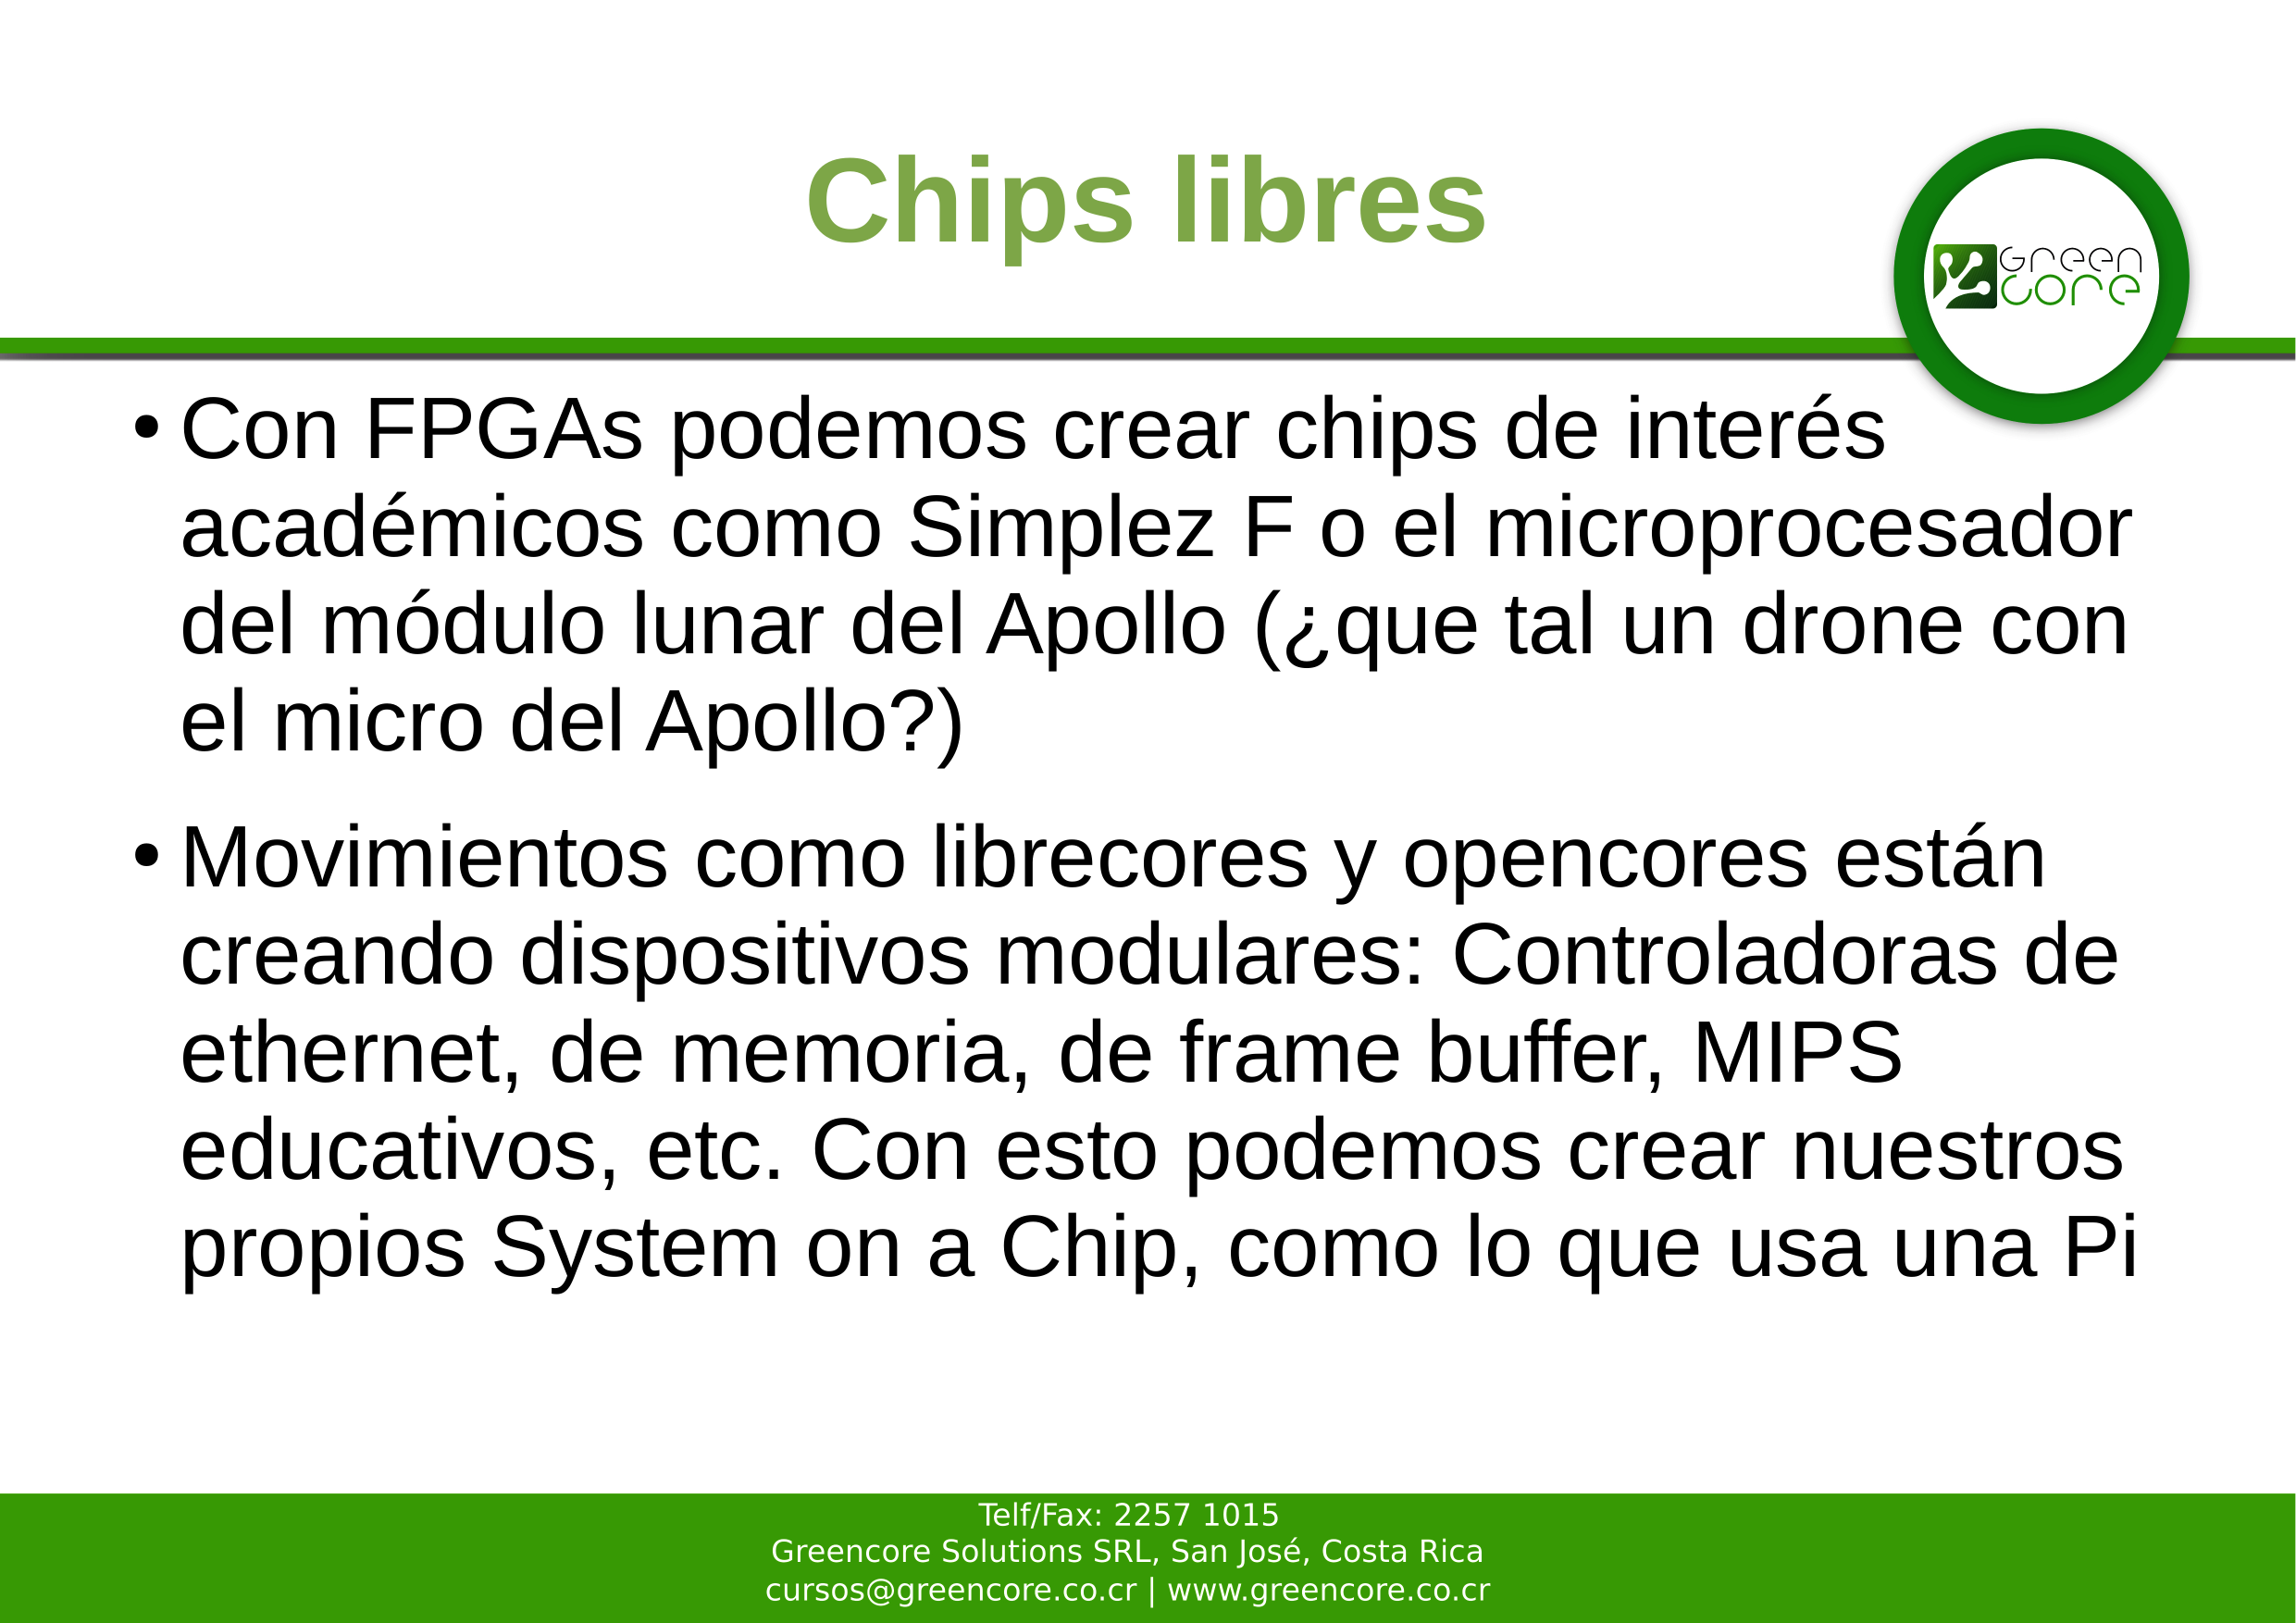

# Chips libres
Con FPGAs podemos crear chips de interés académicos como Simplez F o el microprocesador del módulo lunar del Apollo (¿que tal un drone con el micro del Apollo?)
Movimientos como librecores y opencores están creando dispositivos modulares: Controladoras de ethernet, de memoria, de frame buffer, MIPS educativos, etc. Con esto podemos crear nuestros propios System on a Chip, como lo que usa una Pi